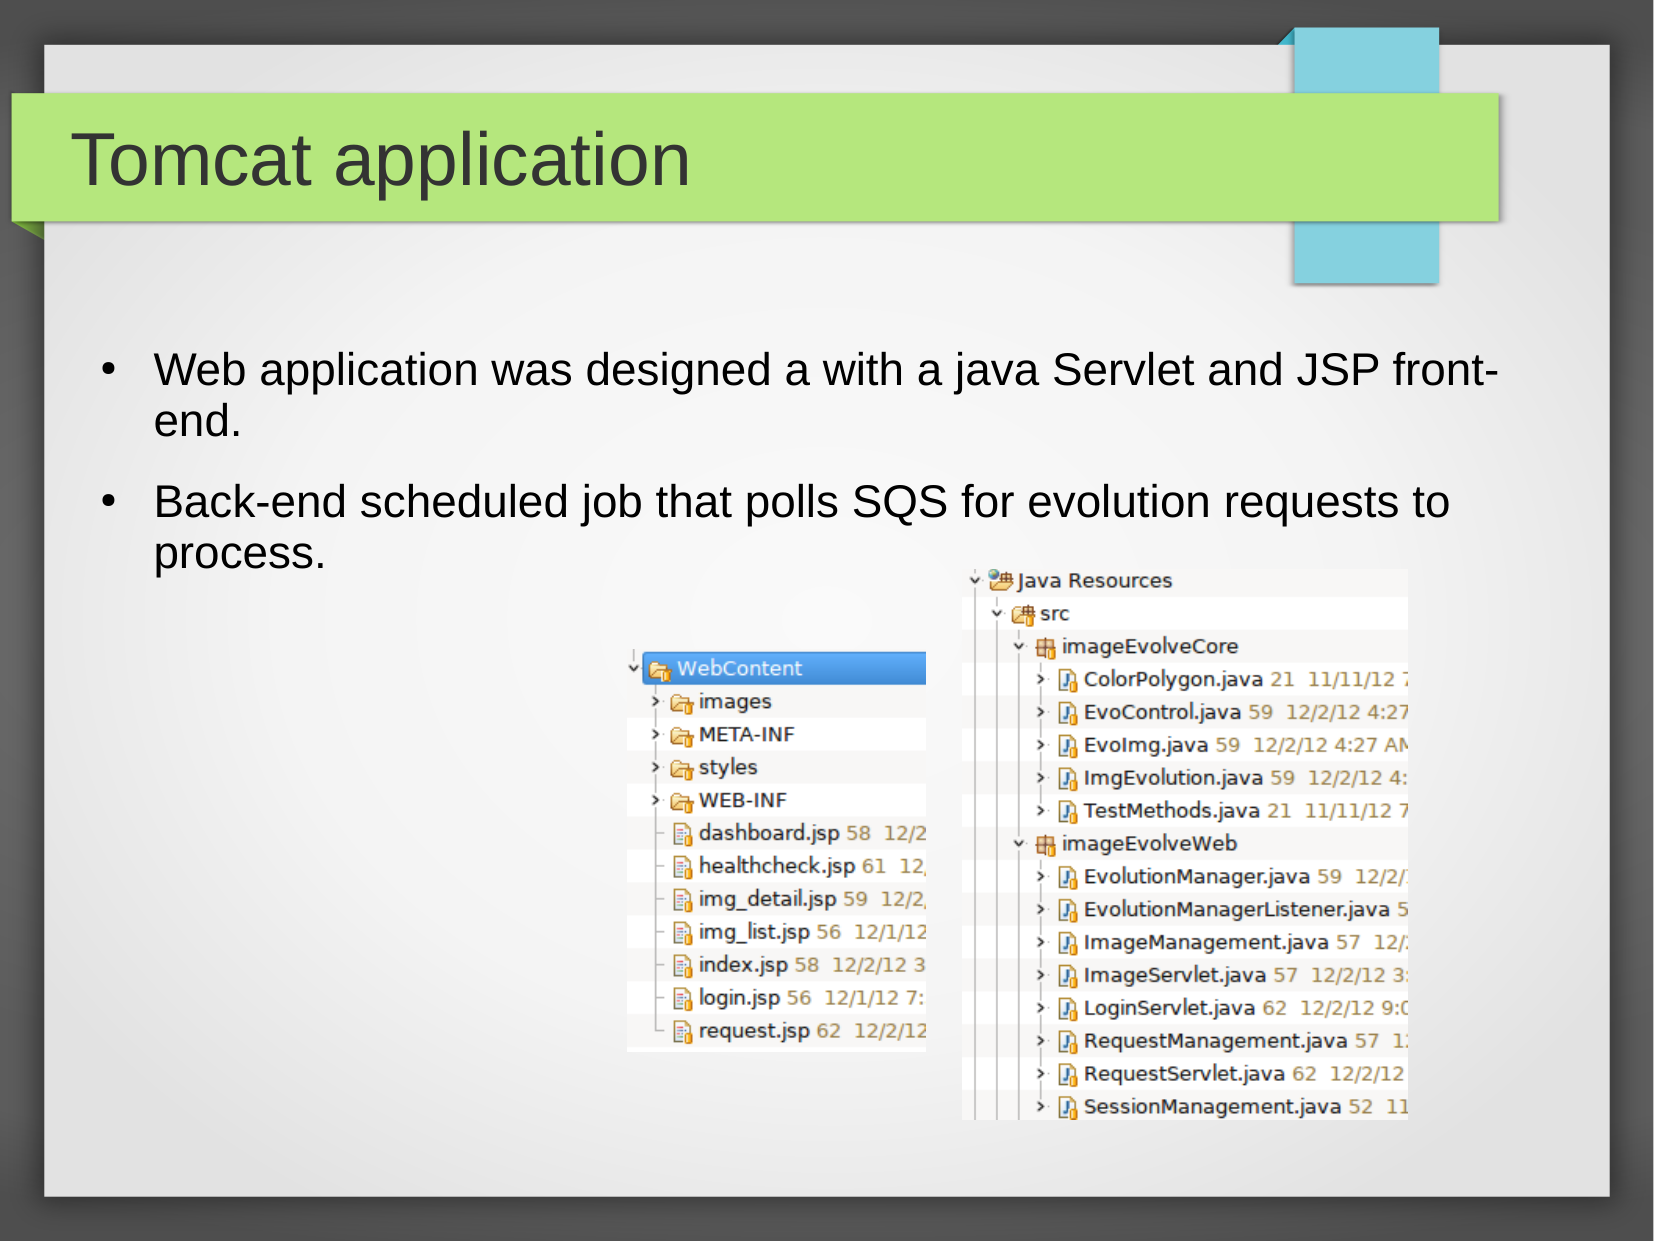

# Tomcat application
Web application was designed a with a java Servlet and JSP front-end.
Back-end scheduled job that polls SQS for evolution requests to process.